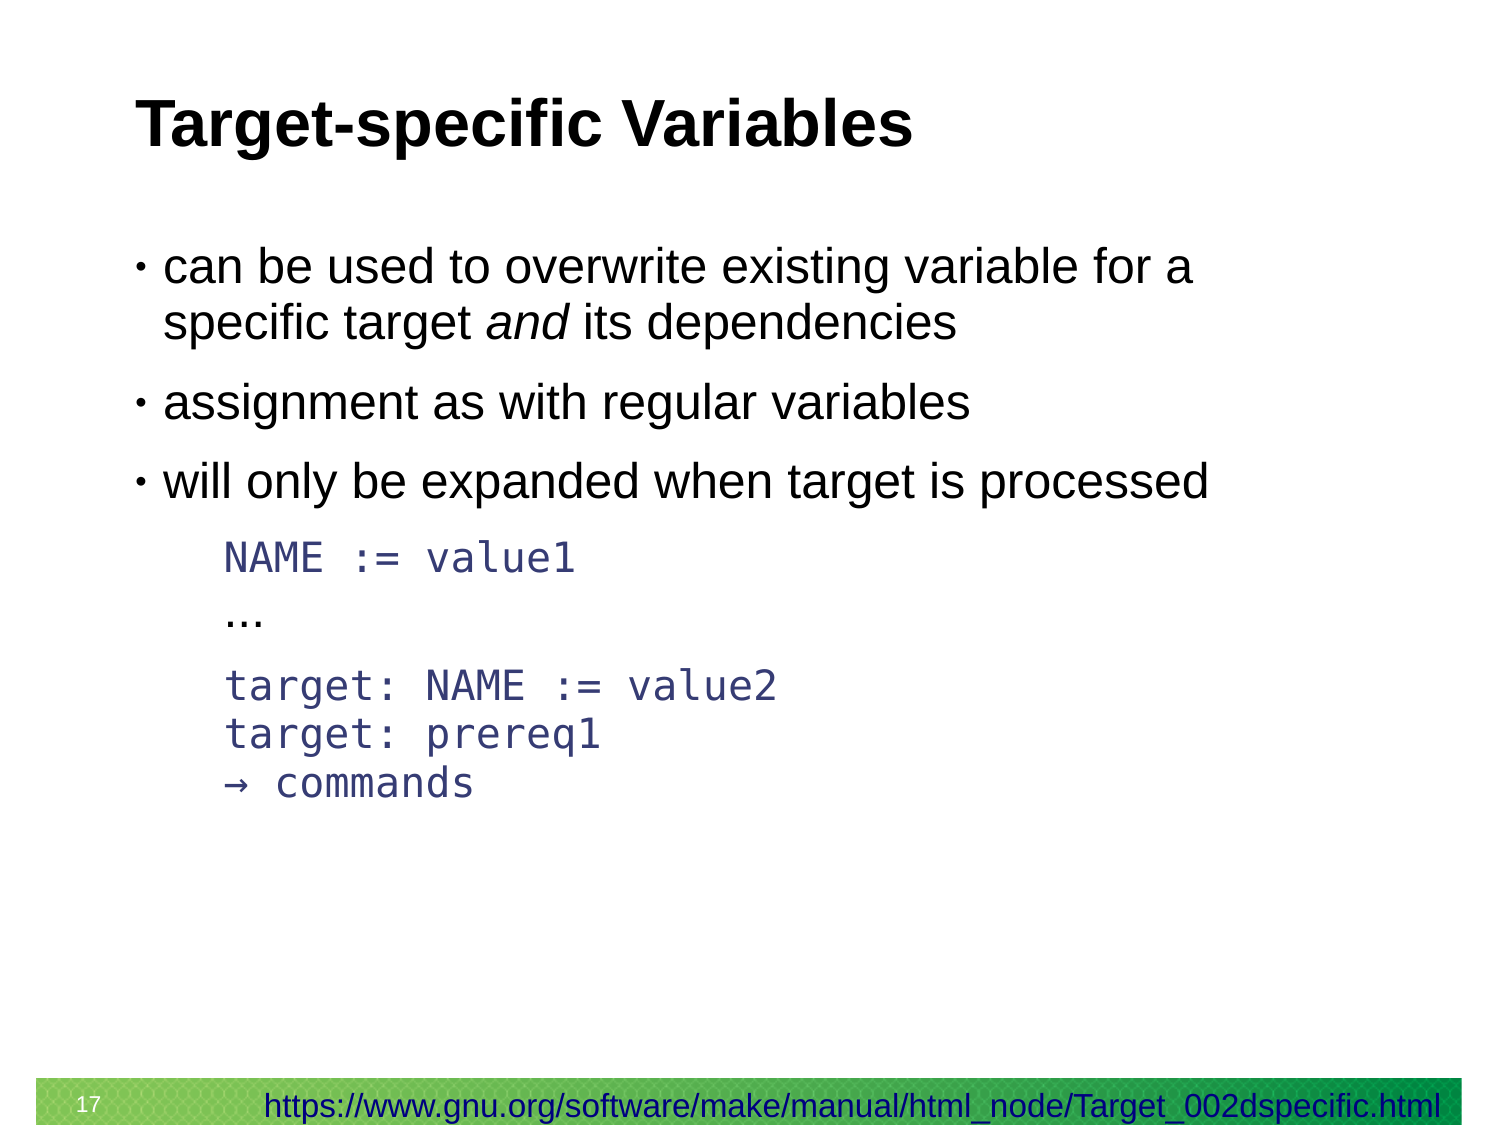

# Target-specific Variables
can be used to overwrite existing variable for a specific target and its dependencies
assignment as with regular variables
will only be expanded when target is processed
NAME := value1
...
target: NAME := value2
target: prereq1
→ commands
https://www.gnu.org/software/make/manual/html_node/Target_002dspecific.html